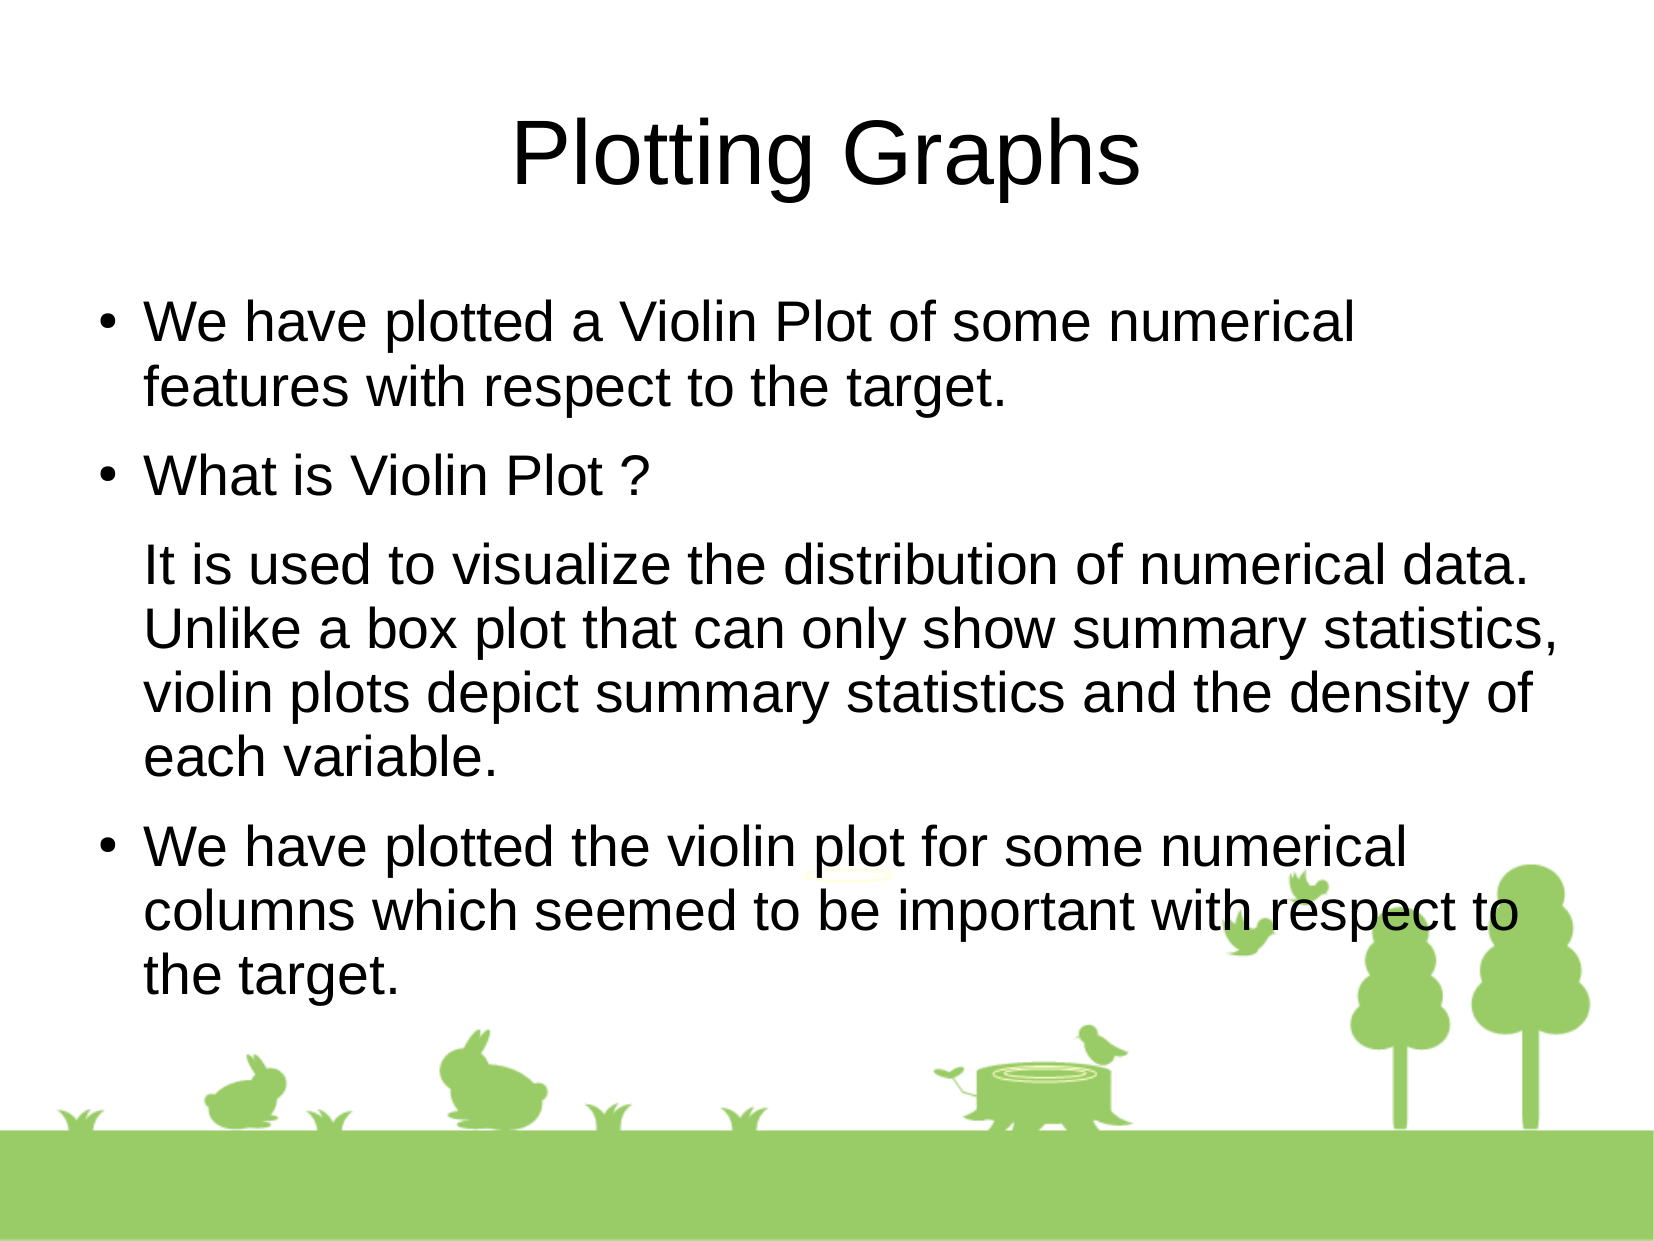

# Plotting Graphs
We have plotted a Violin Plot of some numerical features with respect to the target.
What is Violin Plot ?
It is used to visualize the distribution of numerical data. Unlike a box plot that can only show summary statistics, violin plots depict summary statistics and the density of each variable.
We have plotted the violin plot for some numerical columns which seemed to be important with respect to the target.